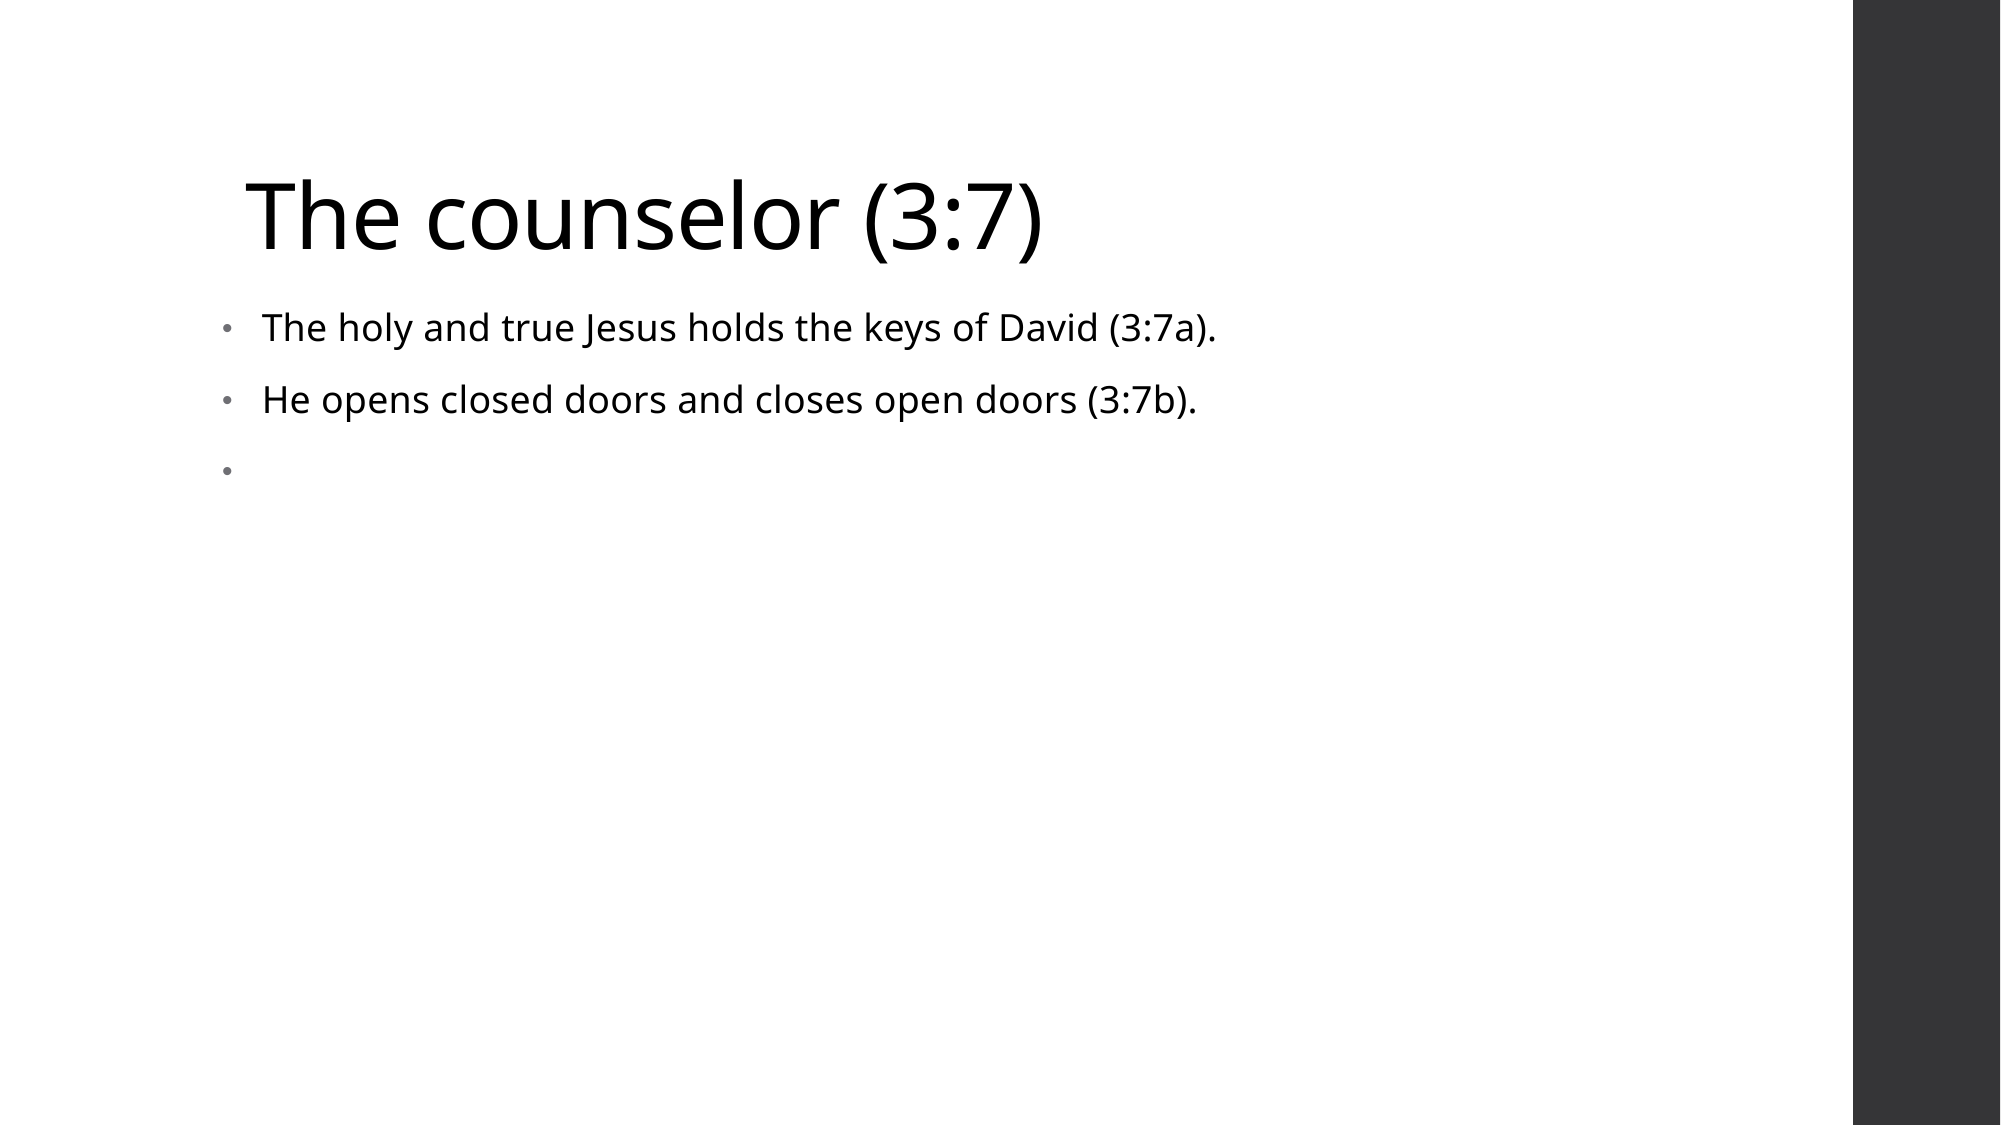

# The counselor (3:7)
 The holy and true Jesus holds the keys of David (3:7a).
 He opens closed doors and closes open doors (3:7b).